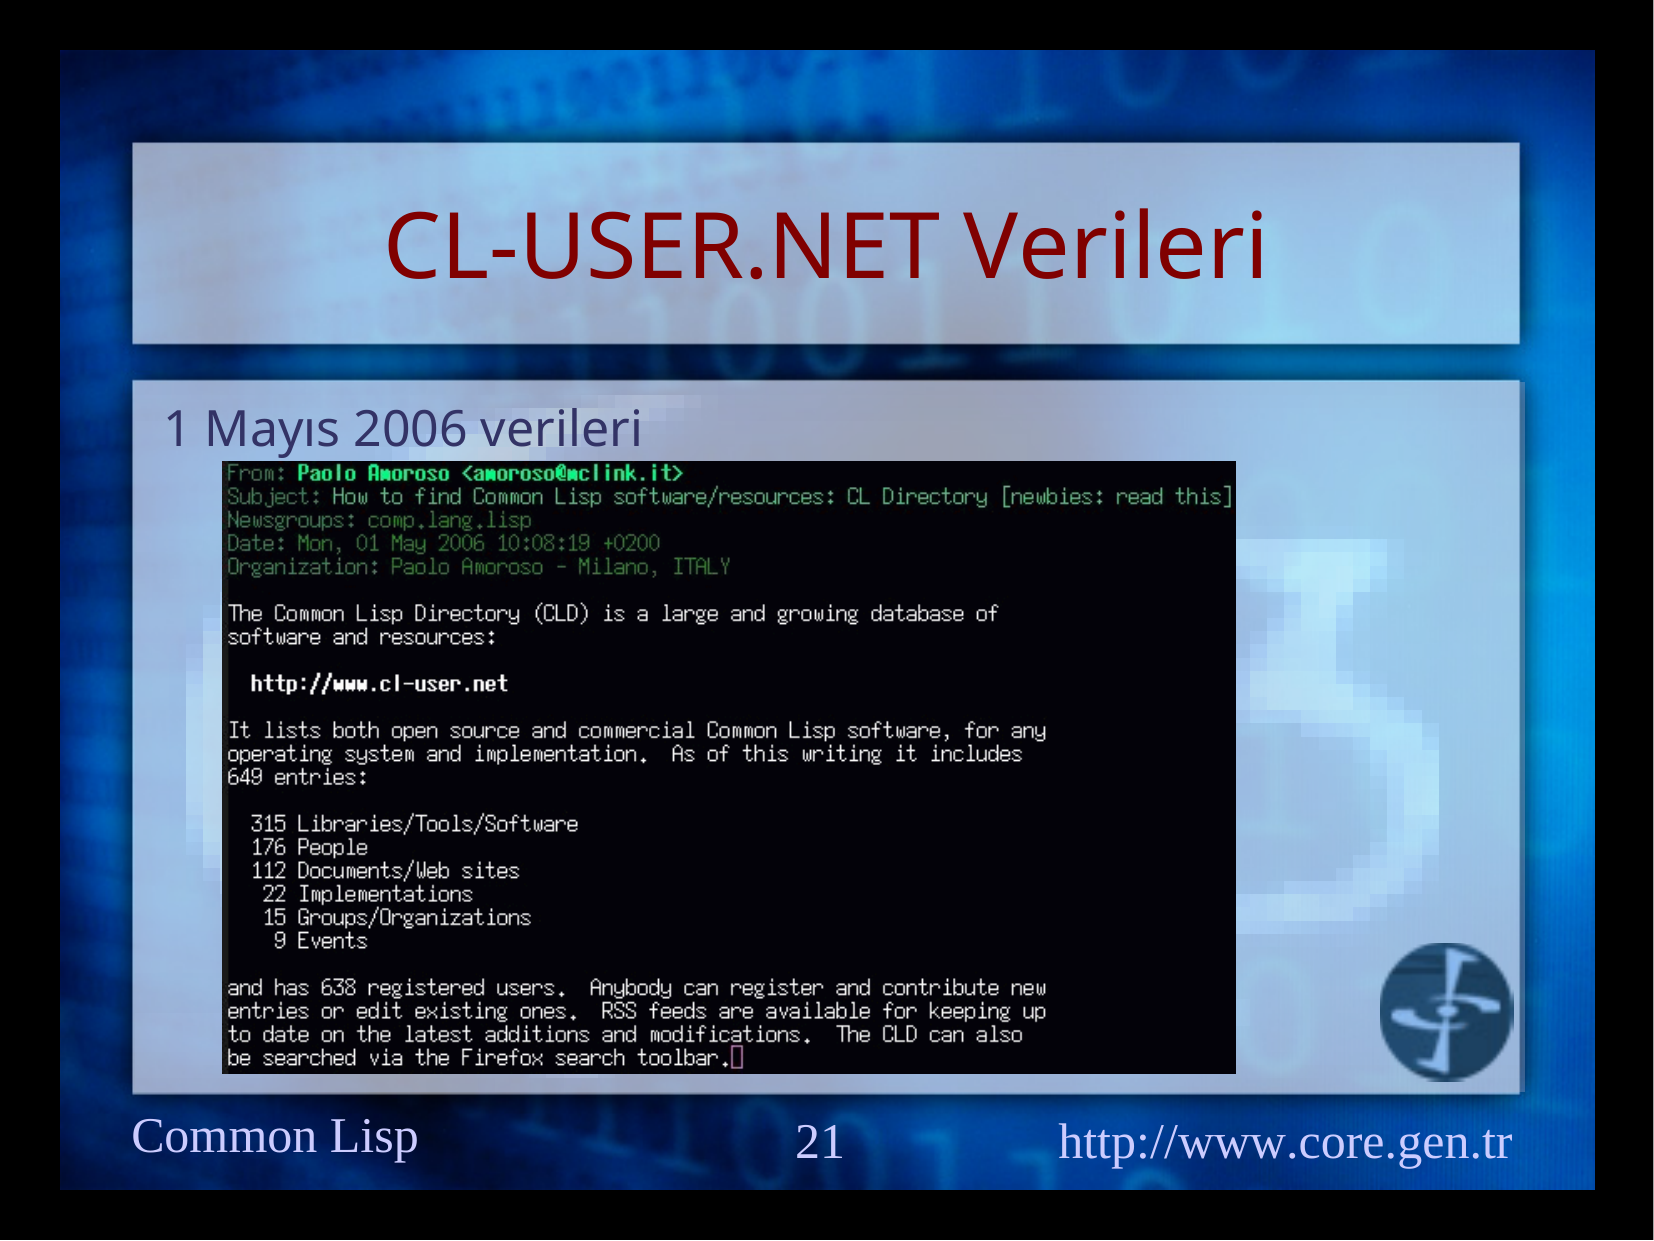

# CL-USER.NET Verileri
1 Mayıs 2006 verileri